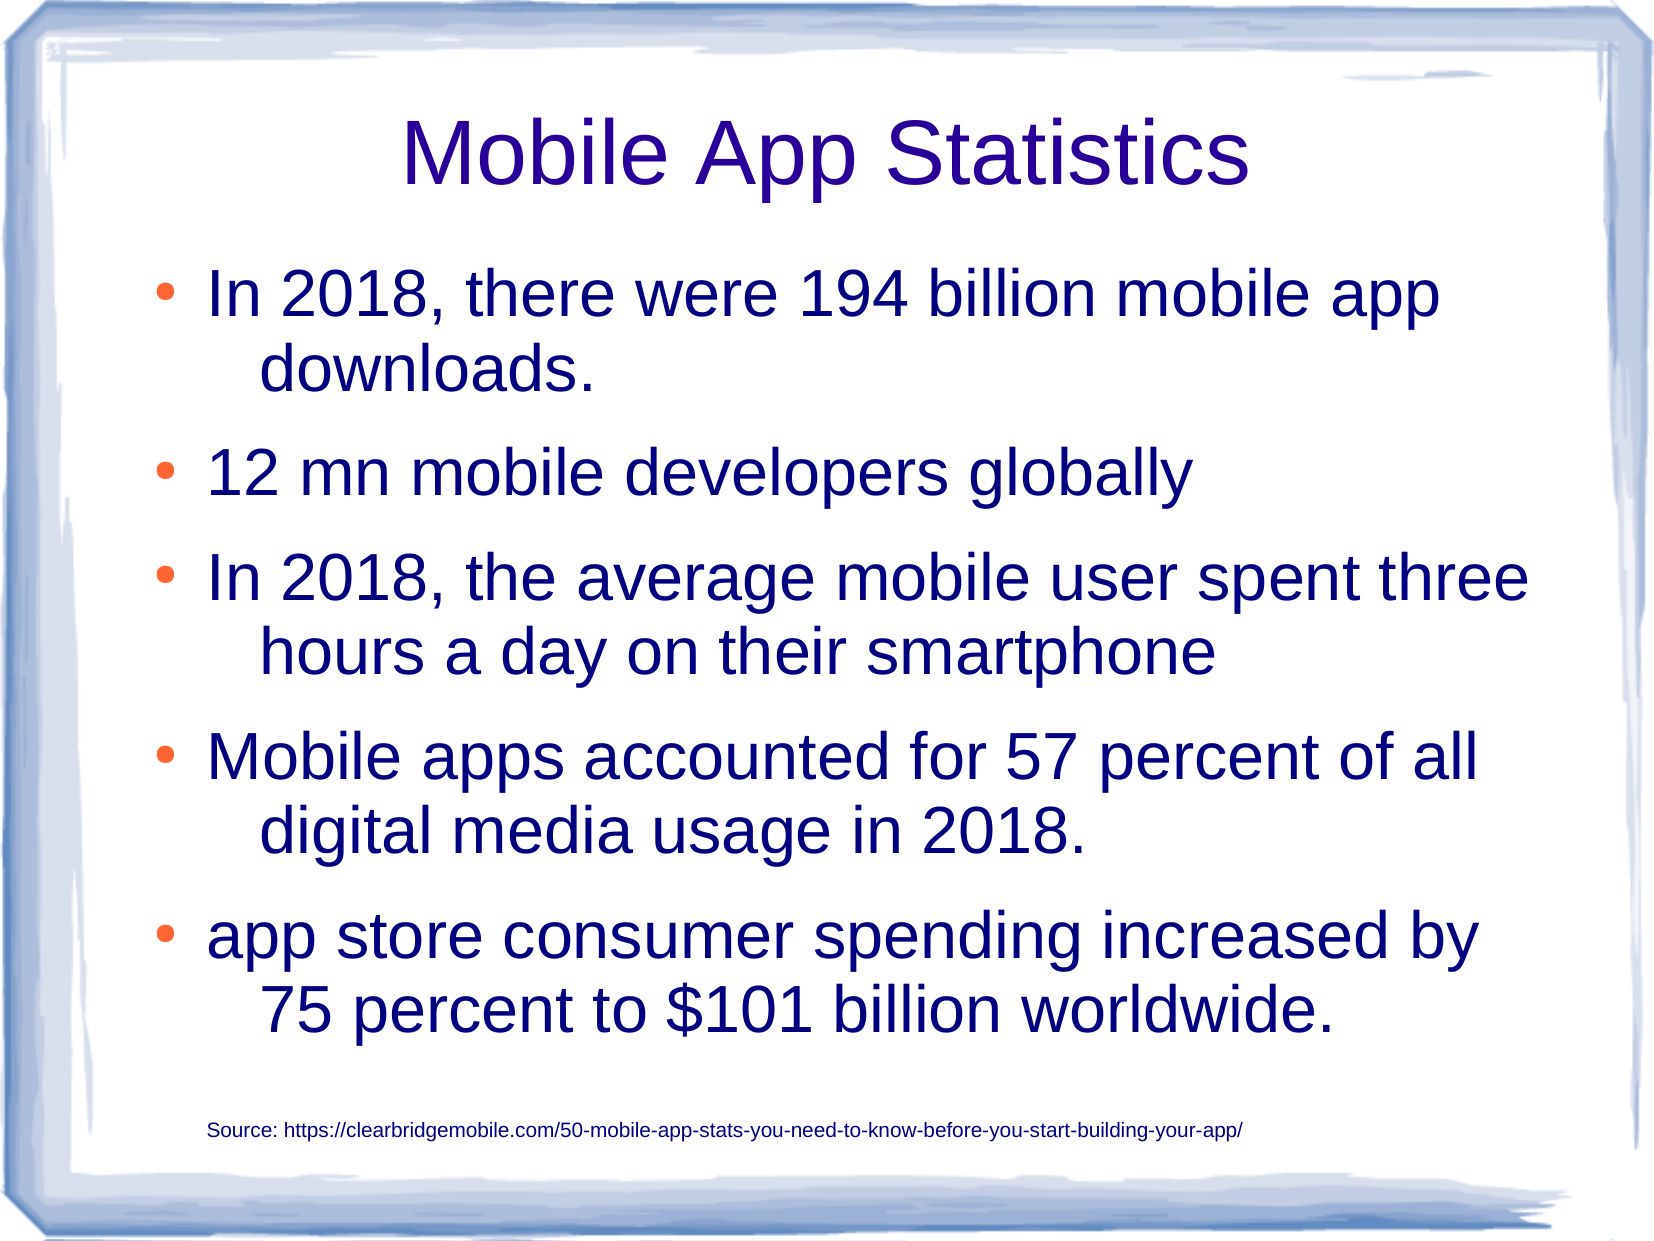

# Mobile App Statistics
In 2018, there were 194 billion mobile app downloads.
12 mn mobile developers globally
In 2018, the average mobile user spent three hours a day on their smartphone
Mobile apps accounted for 57 percent of all digital media usage in 2018.
app store consumer spending increased by 75 percent to $101 billion worldwide.
Source: https://clearbridgemobile.com/50-mobile-app-stats-you-need-to-know-before-you-start-building-your-app/